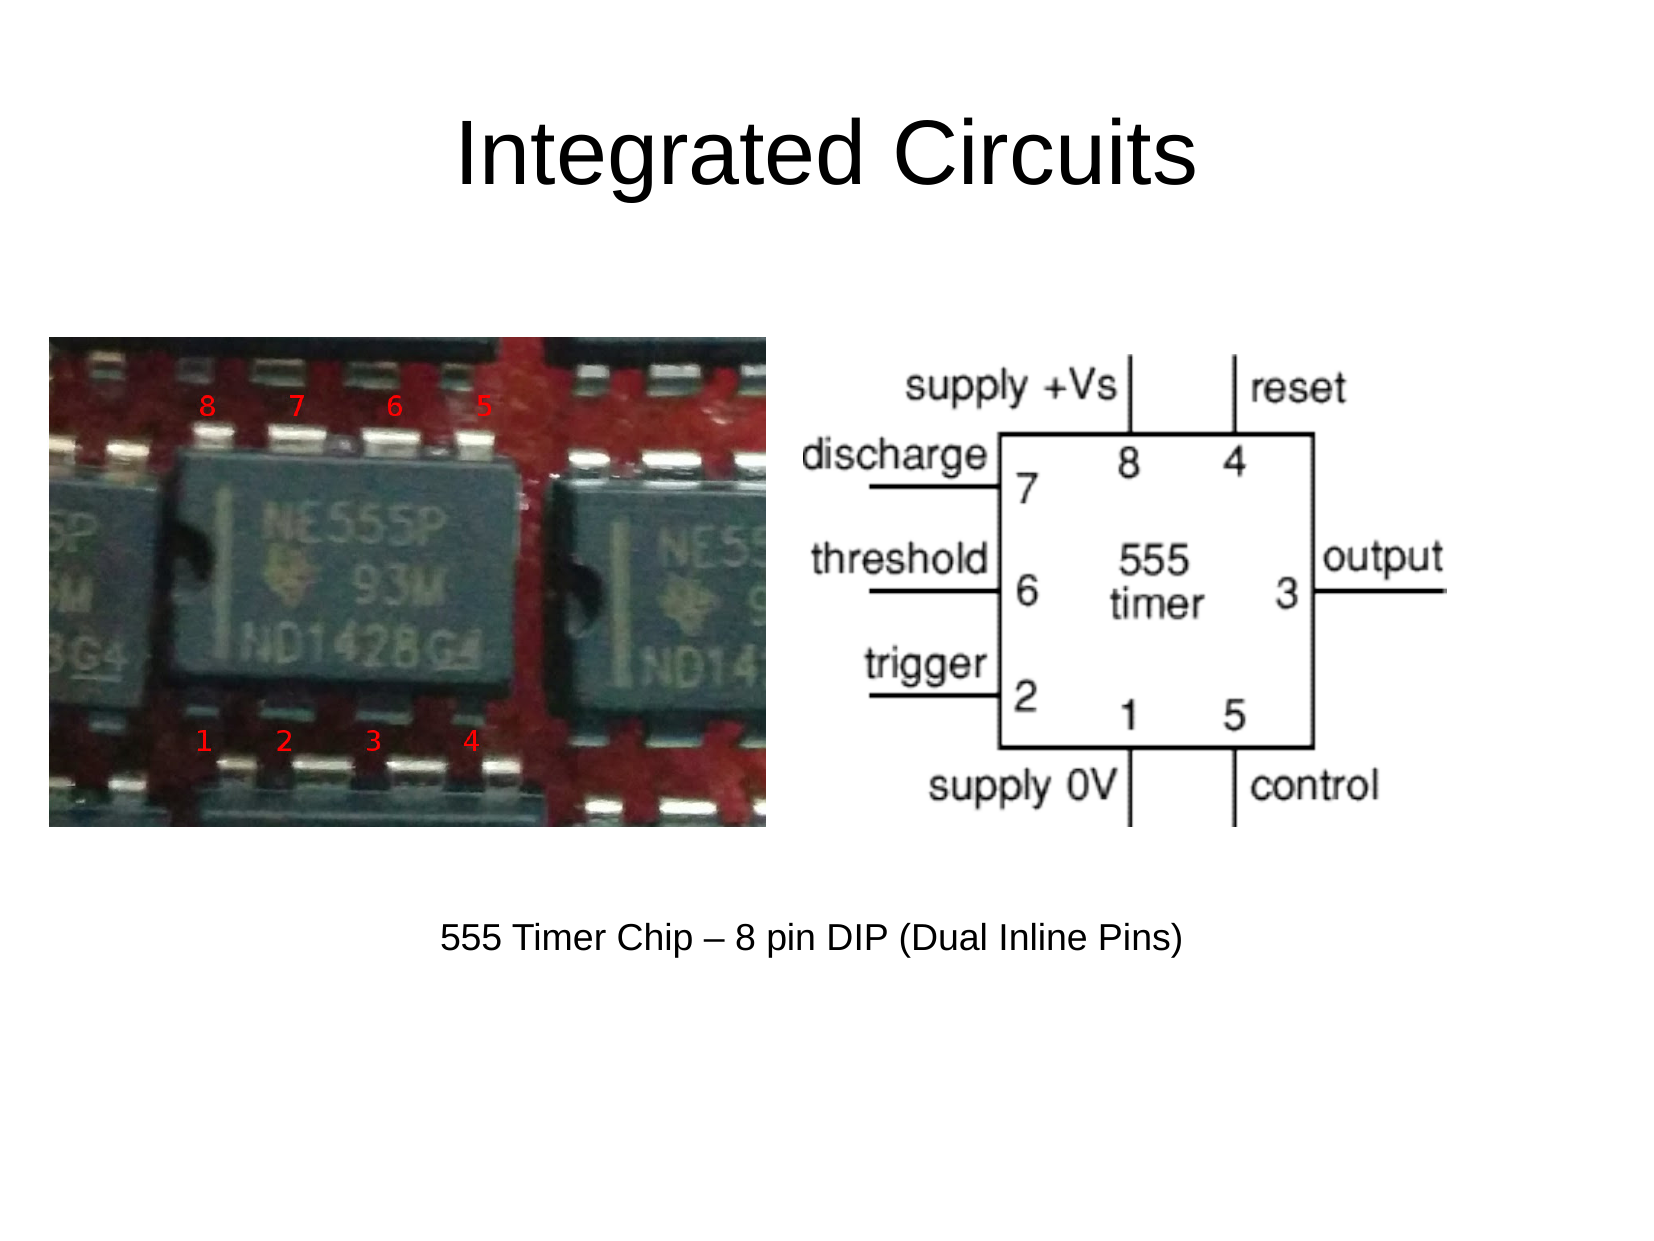

# Integrated Circuits
555 Timer Chip – 8 pin DIP (Dual Inline Pins)